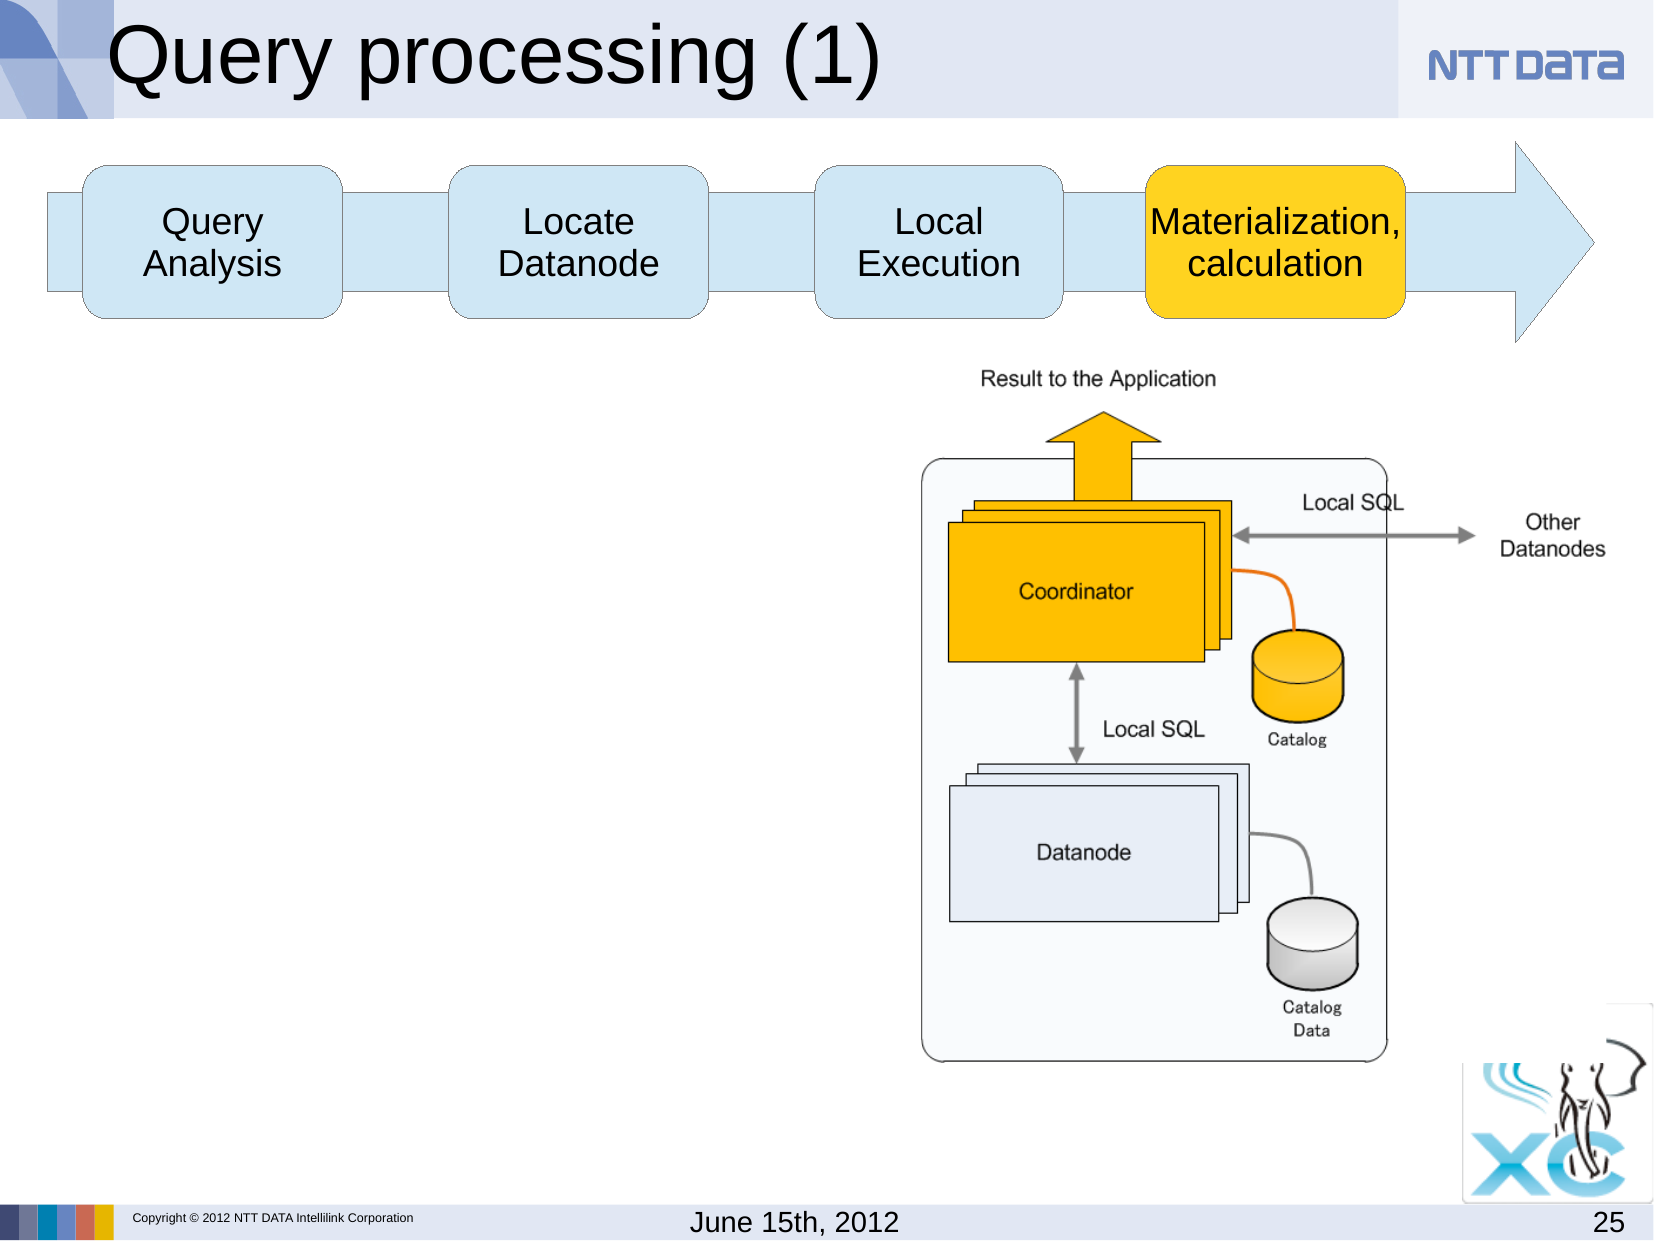

# Query processing (1)
Query
Analysis
Locate
Datanode
Local
Execution
Materialization,
calculation
June 15th, 2012
25